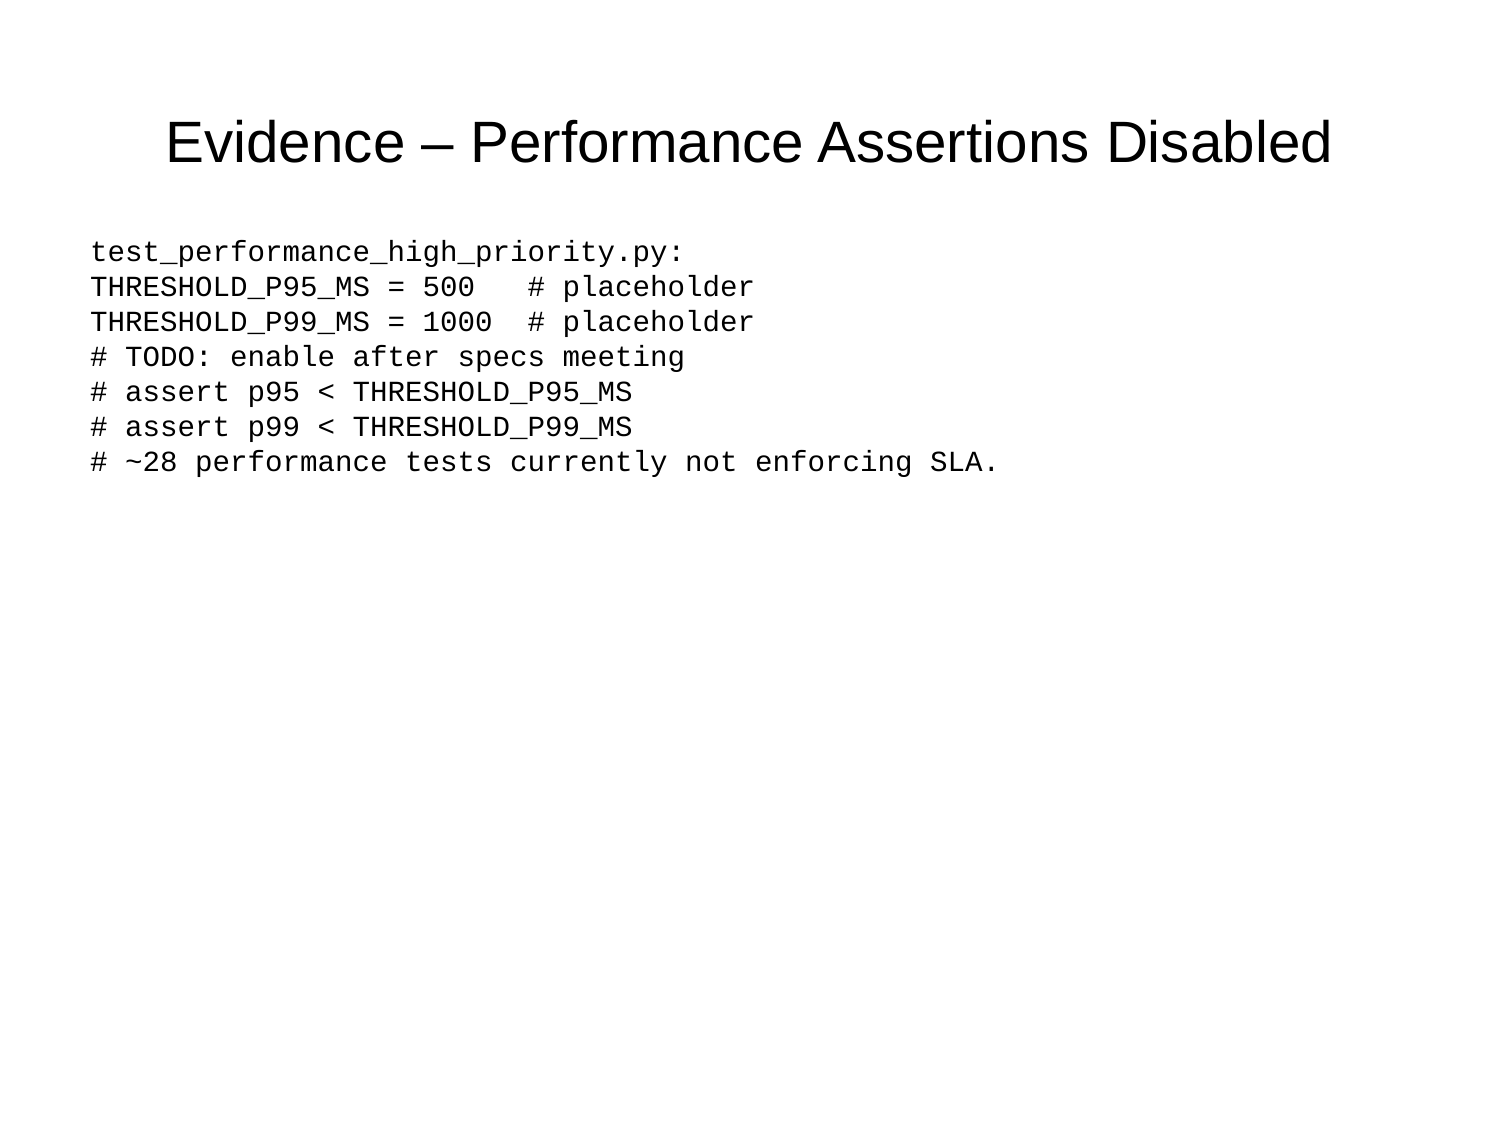

# Evidence – Performance Assertions Disabled
test_performance_high_priority.py:
THRESHOLD_P95_MS = 500 # placeholder
THRESHOLD_P99_MS = 1000 # placeholder
# TODO: enable after specs meeting
# assert p95 < THRESHOLD_P95_MS
# assert p99 < THRESHOLD_P99_MS
# ~28 performance tests currently not enforcing SLA.